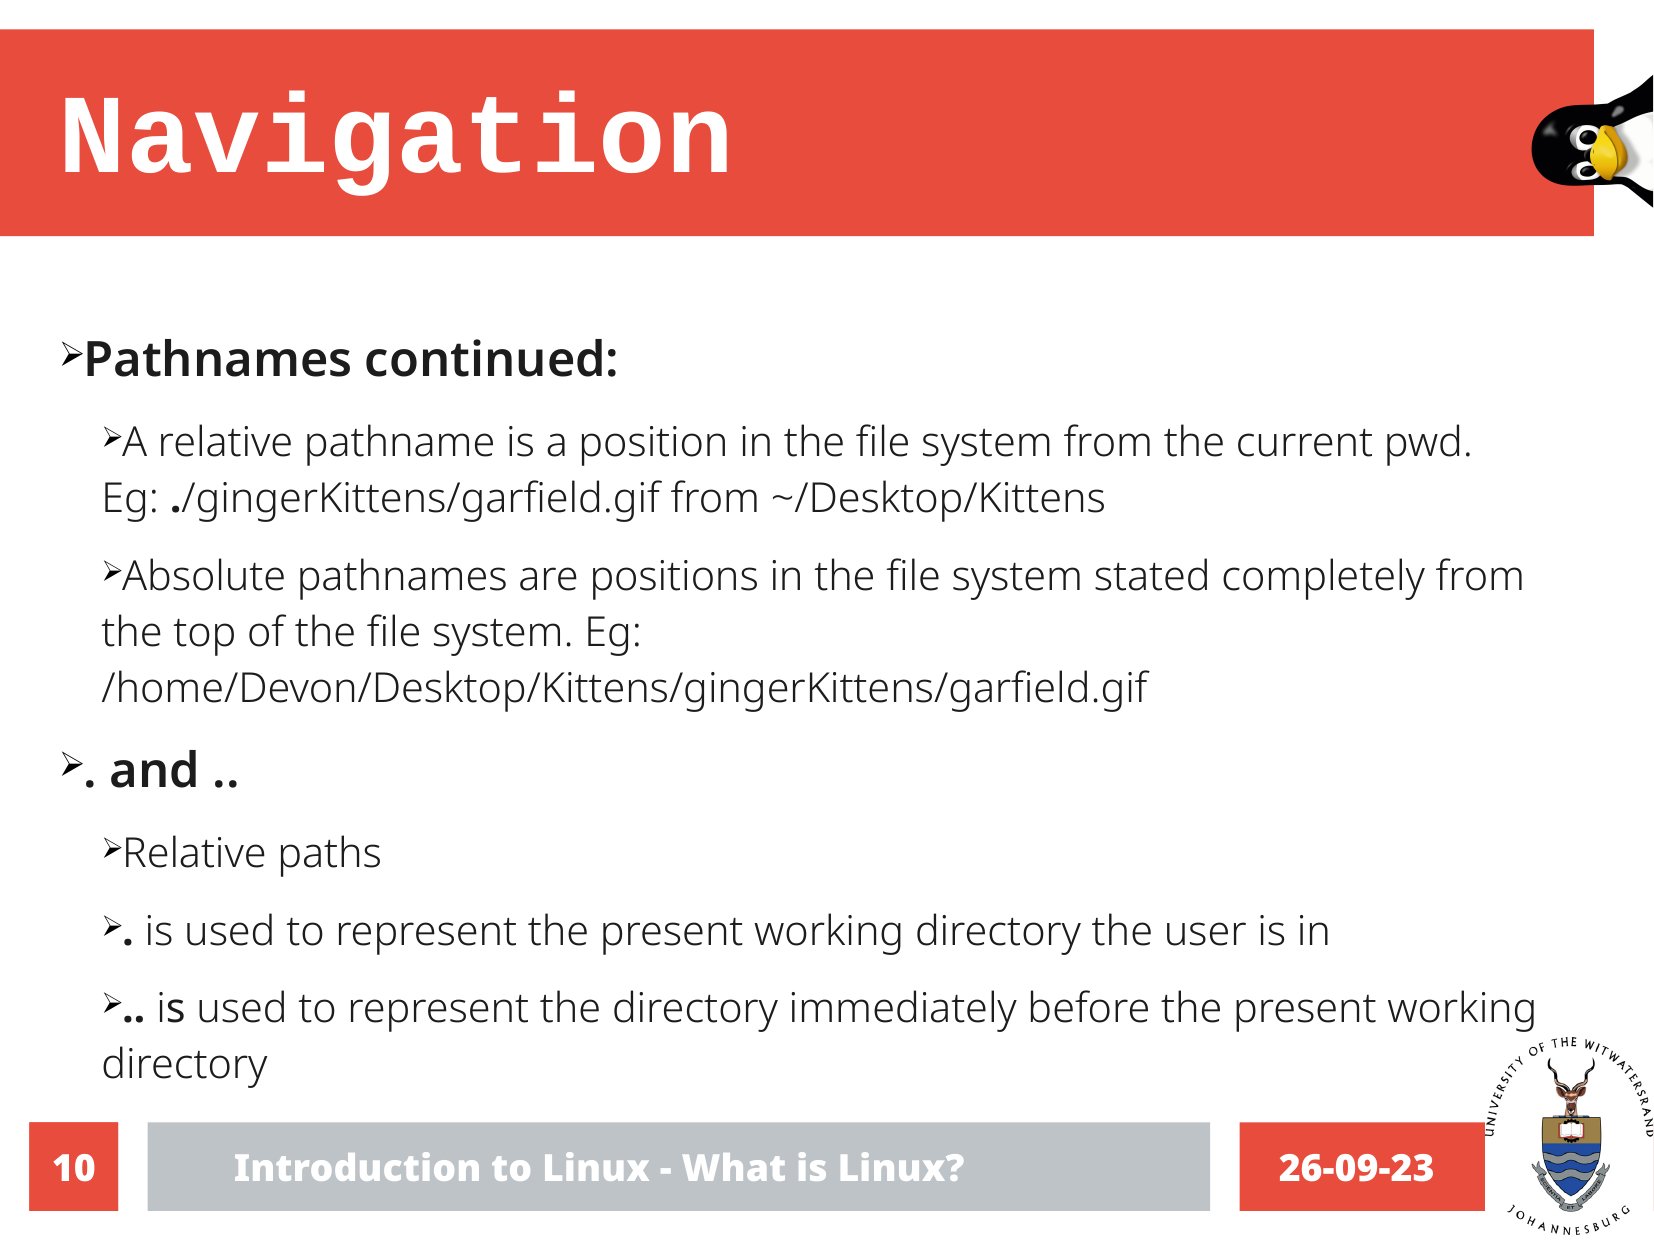

# Navigation
Pathnames continued:
A relative pathname is a position in the file system from the current pwd. Eg: ./gingerKittens/garfield.gif from ~/Desktop/Kittens
Absolute pathnames are positions in the file system stated completely from the top of the file system. Eg: /home/Devon/Desktop/Kittens/gingerKittens/garfield.gif
. and ..
Relative paths
. is used to represent the present working directory the user is in
.. is used to represent the directory immediately before the present working directory
10
 Introduction to Linux - What is Linux?